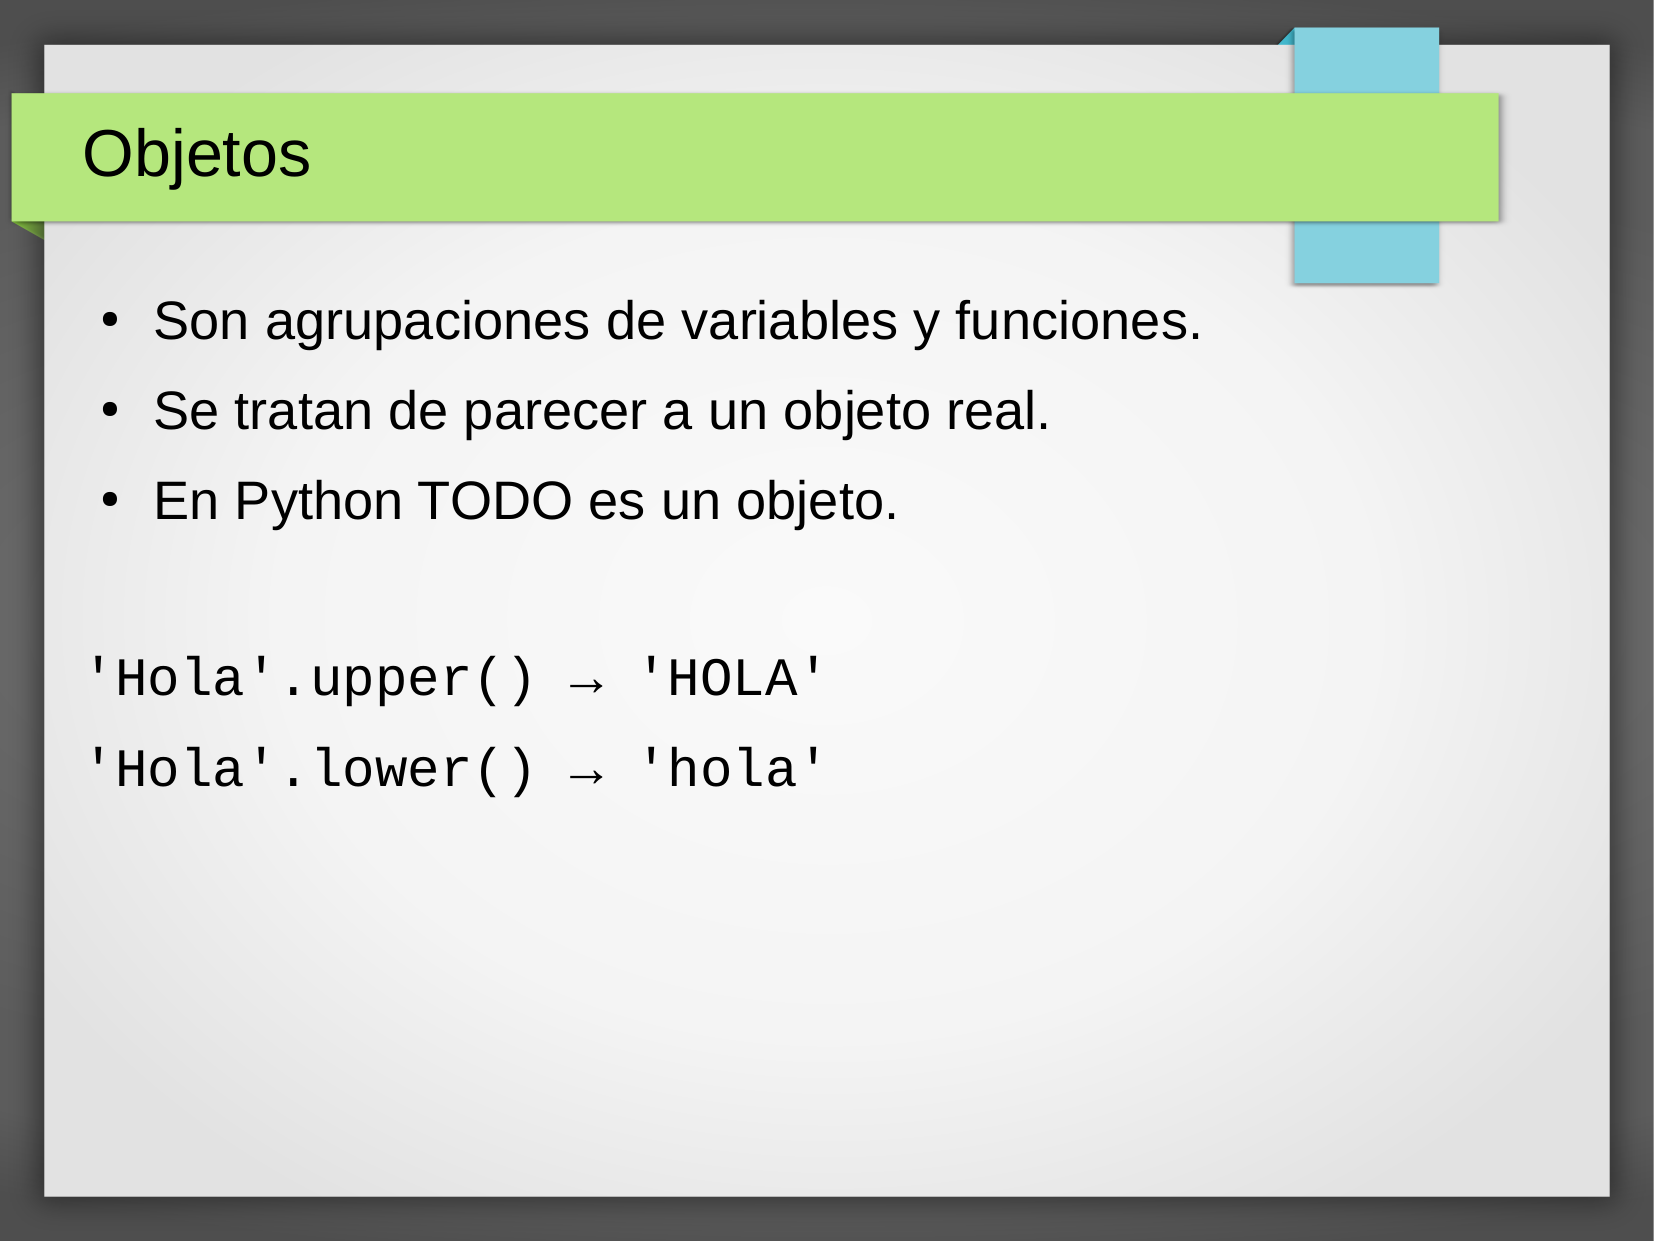

# Objetos
Son agrupaciones de variables y funciones.
Se tratan de parecer a un objeto real.
En Python TODO es un objeto.
'Hola'.upper() → 'HOLA'
'Hola'.lower() → 'hola'